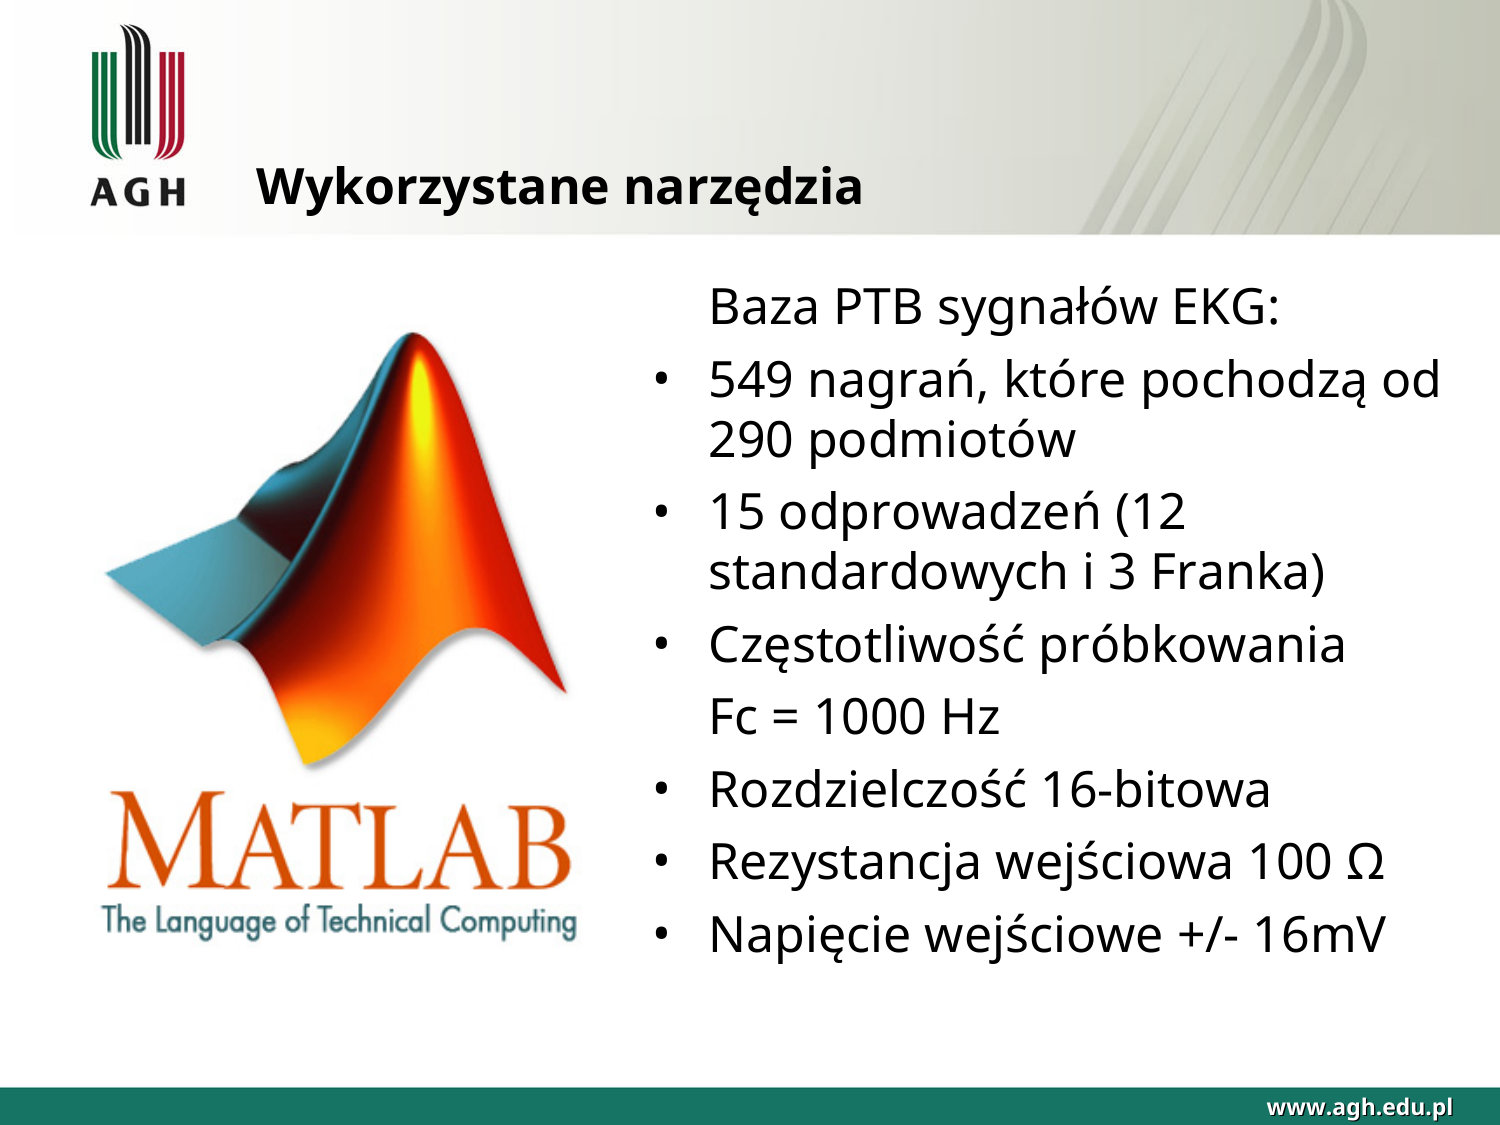

# Wykorzystane narzędzia
Baza PTB sygnałów EKG:
549 nagrań, które pochodzą od 290 podmiotów
15 odprowadzeń (12 standardowych i 3 Franka)
Częstotliwość próbkowania
Fc = 1000 Hz
Rozdzielczość 16-bitowa
Rezystancja wejściowa 100 Ω
Napięcie wejściowe +/- 16mV
www.agh.edu.pl